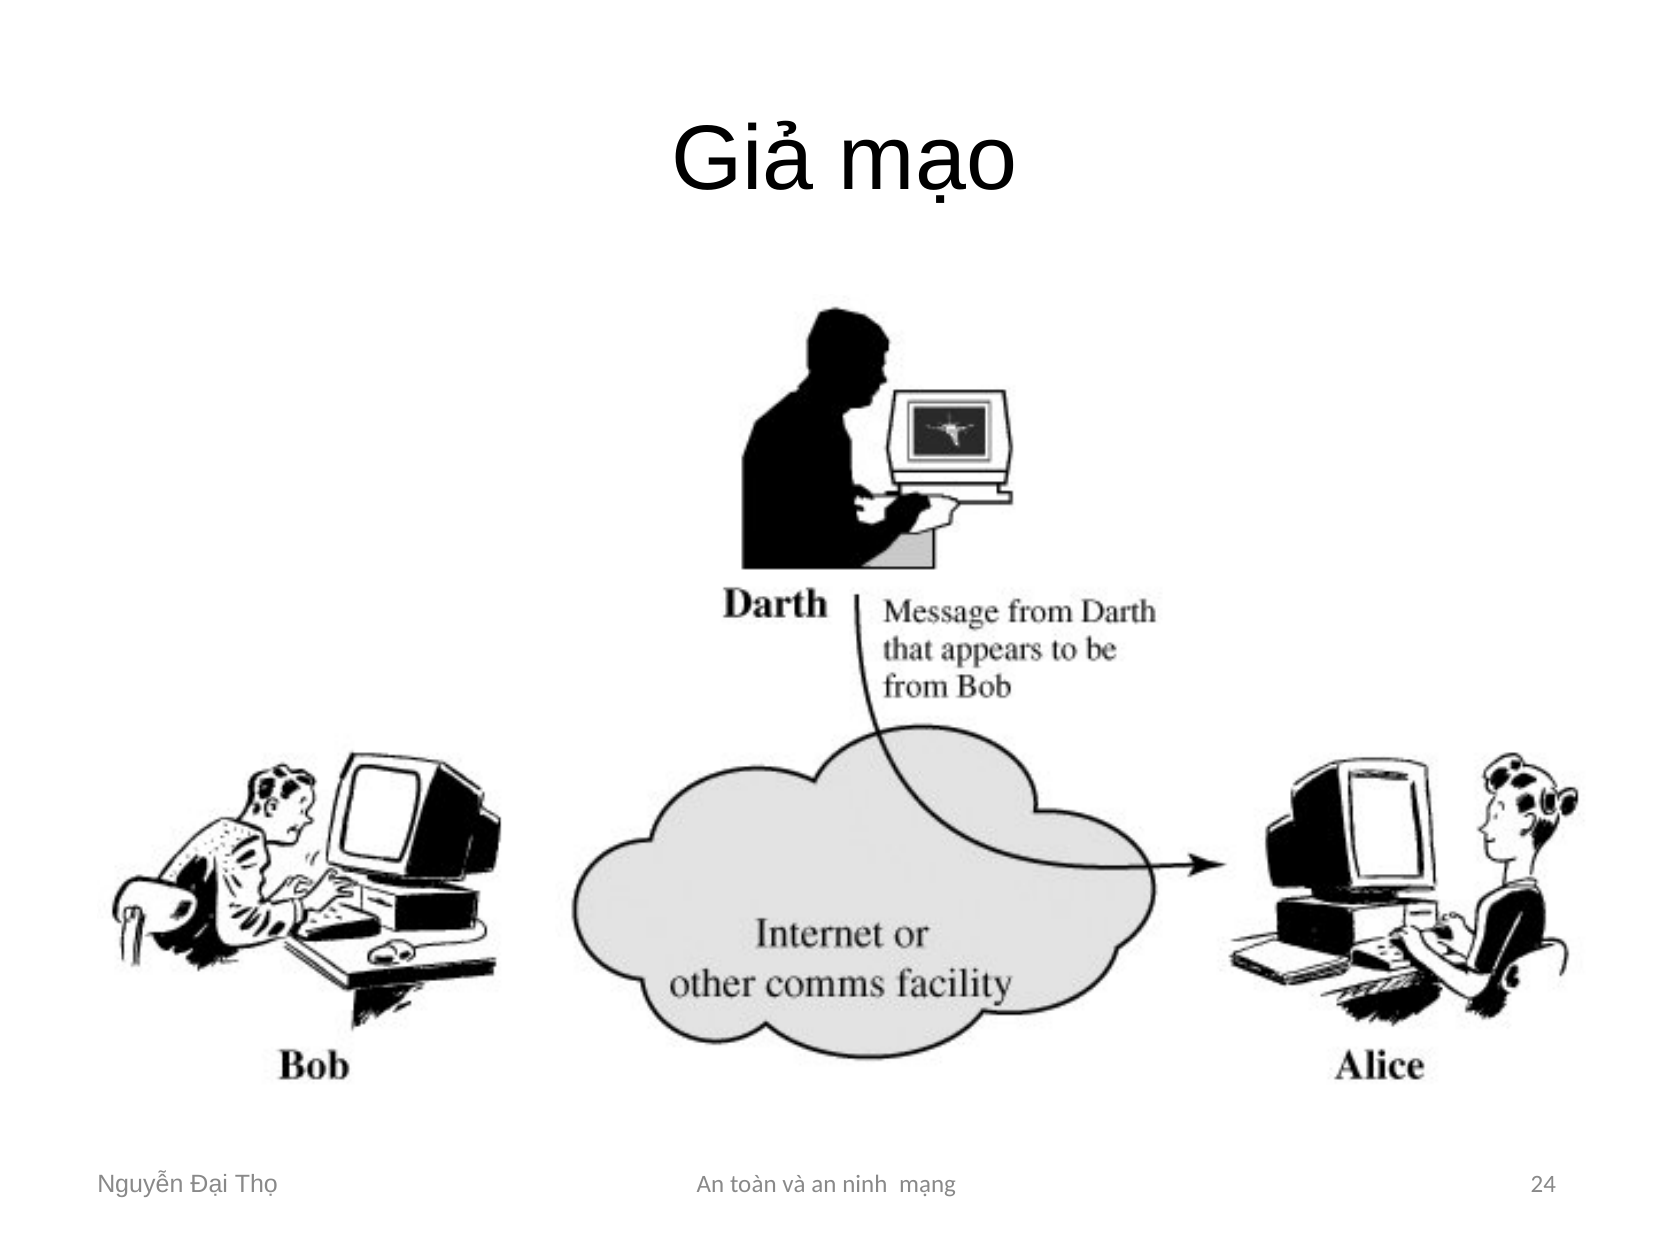

# Giả mạo
Nguyễn Đại Thọ
An toàn và an ninh mạng